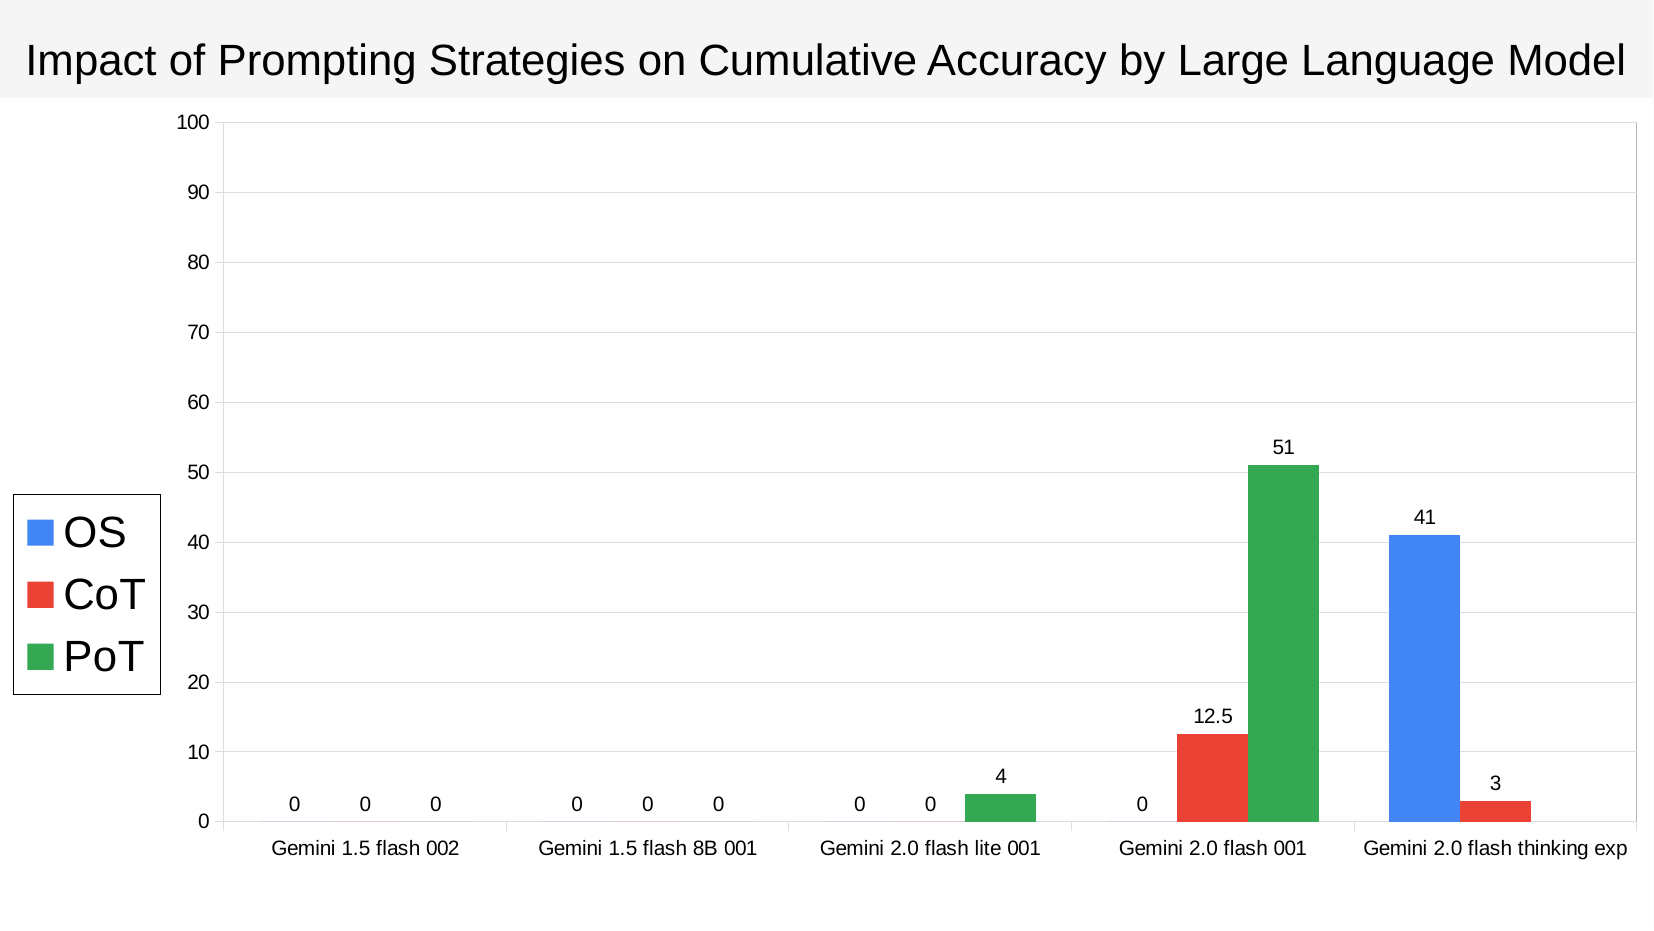

# q105
Impact of Prompting Strategies on Cumulative Accuracy by Large Language Model
### Chart
| Category | OS | CoT | PoT |
|---|---|---|---|
| Gemini 1.5 flash 002 | 0.0 | 0.0 | 0.0 |
| Gemini 1.5 flash 8B 001 | 0.0 | 0.0 | 0.0 |
| Gemini 2.0 flash lite 001 | 0.0 | 0.0 | 4.0 |
| Gemini 2.0 flash 001 | 0.0 | 12.5 | 51.0 |
| Gemini 2.0 flash thinking exp | 41.0 | 3.0 | None |